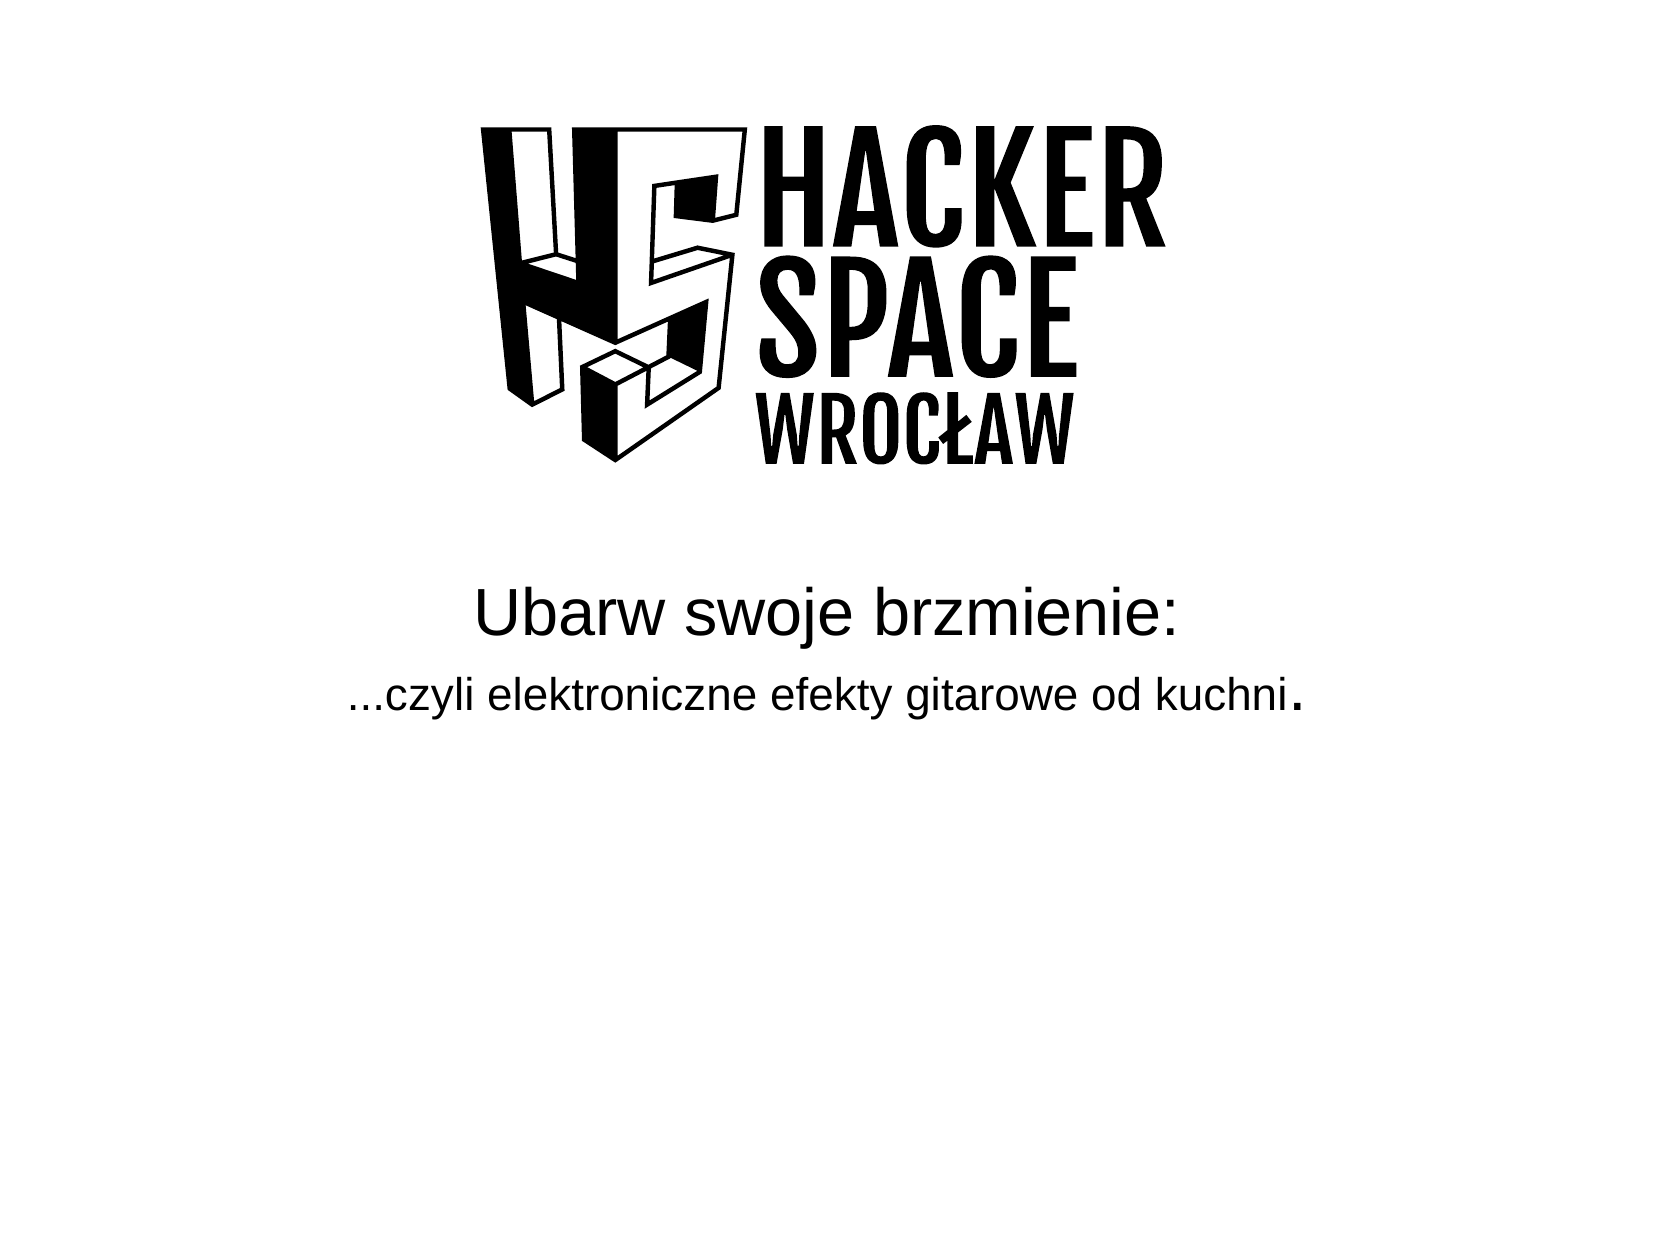

# Ubarw swoje brzmienie:
...czyli elektroniczne efekty gitarowe od kuchni.